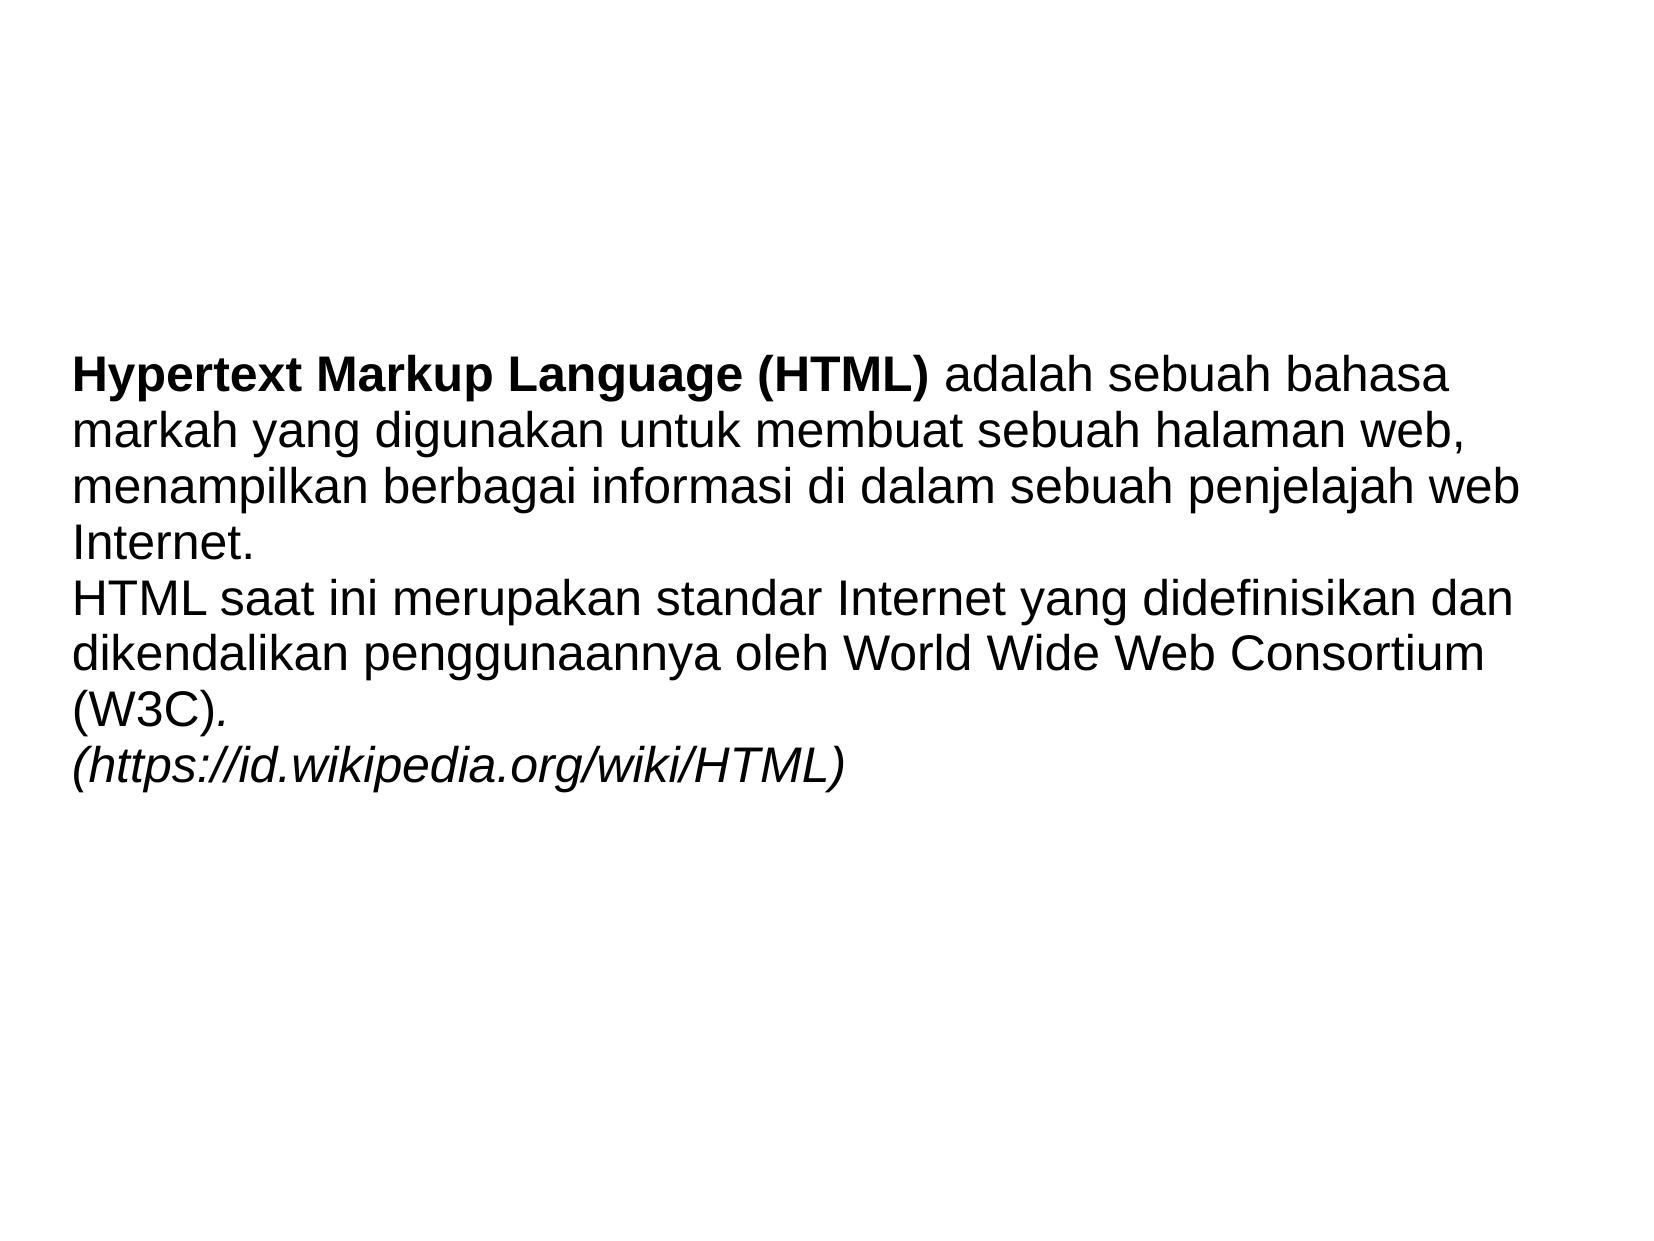

Hypertext Markup Language (HTML) adalah sebuah bahasa markah yang digunakan untuk membuat sebuah halaman web, menampilkan berbagai informasi di dalam sebuah penjelajah web Internet.
HTML saat ini merupakan standar Internet yang didefinisikan dan dikendalikan penggunaannya oleh World Wide Web Consortium (W3C).
(https://id.wikipedia.org/wiki/HTML)